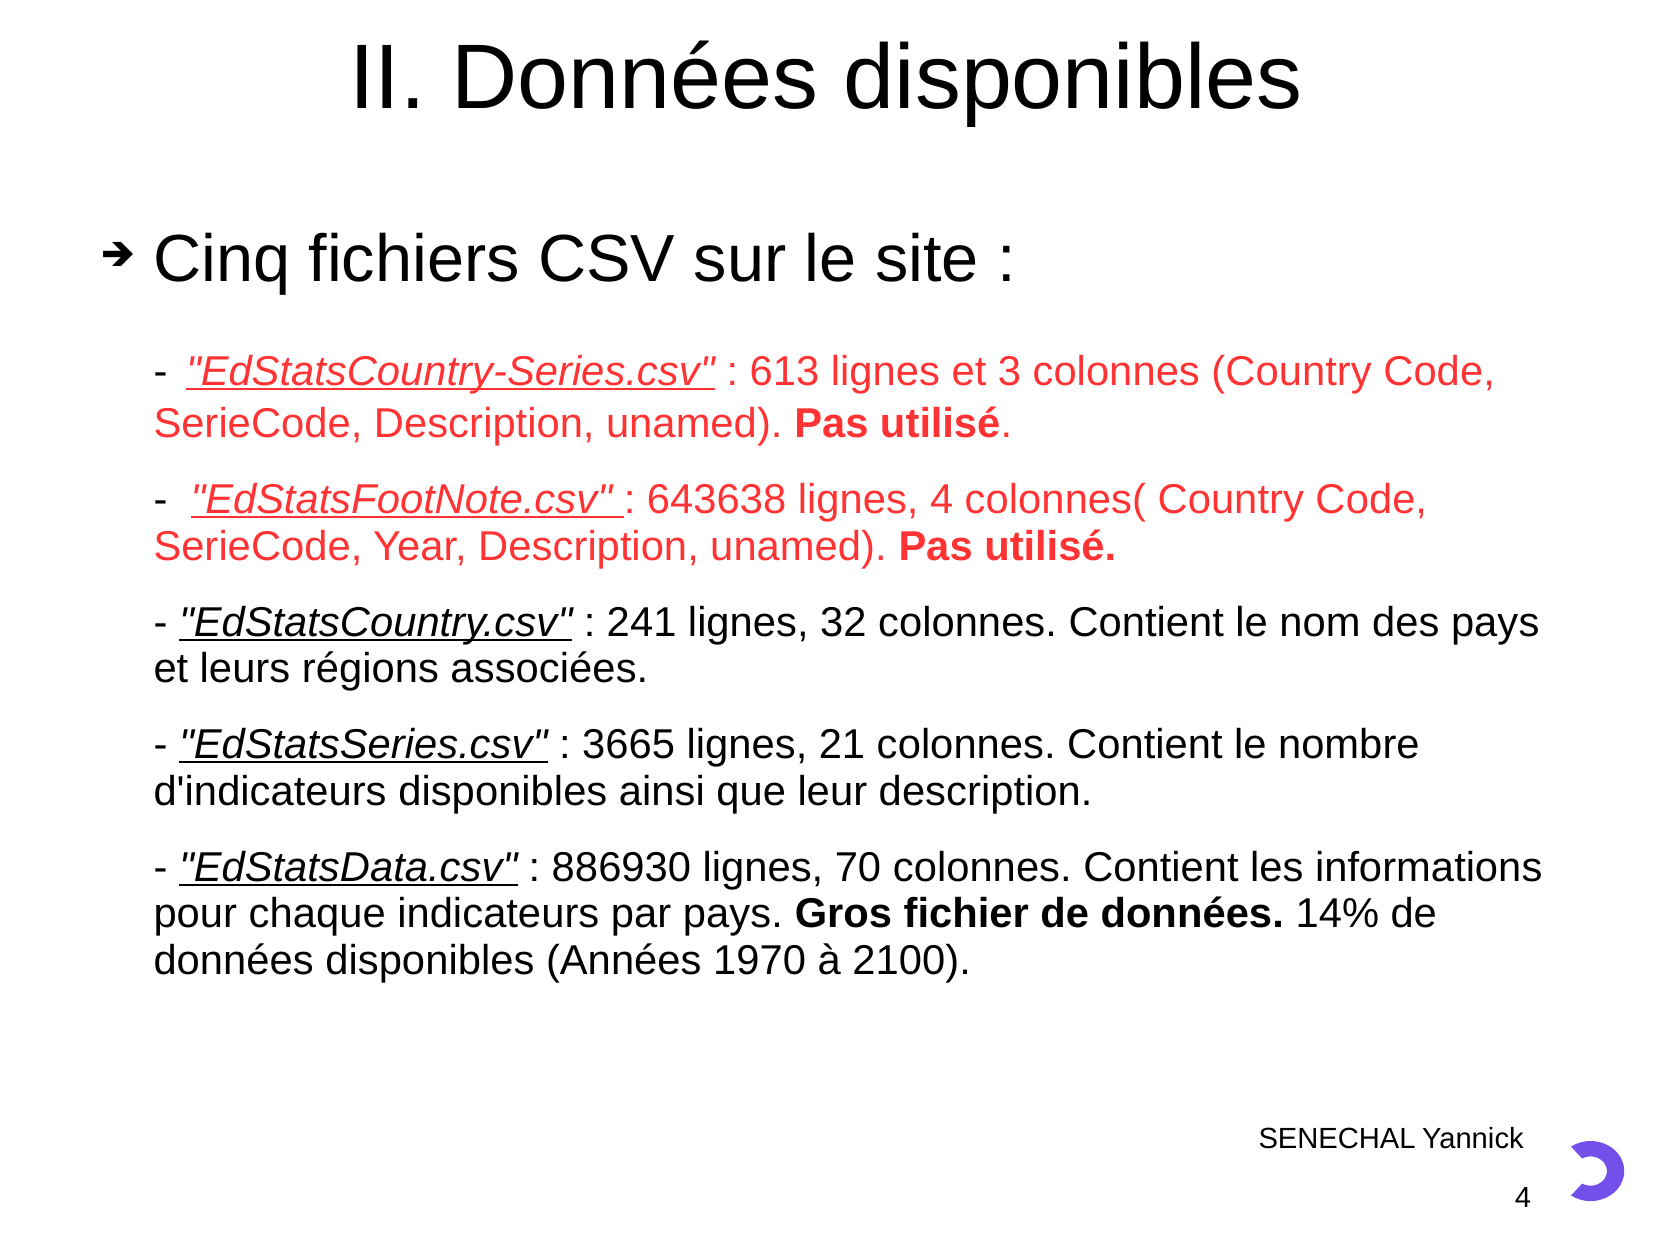

# II. Données disponibles
Cinq fichiers CSV sur le site :
- "EdStatsCountry-Series.csv" : 613 lignes et 3 colonnes (Country Code, SerieCode, Description, unamed). Pas utilisé.
- "EdStatsFootNote.csv" : 643638 lignes, 4 colonnes( Country Code, SerieCode, Year, Description, unamed). Pas utilisé.
- "EdStatsCountry.csv" : 241 lignes, 32 colonnes. Contient le nom des pays et leurs régions associées.
- "EdStatsSeries.csv" : 3665 lignes, 21 colonnes. Contient le nombre d'indicateurs disponibles ainsi que leur description.
- "EdStatsData.csv" : 886930 lignes, 70 colonnes. Contient les informations pour chaque indicateurs par pays. Gros fichier de données. 14% de données disponibles (Années 1970 à 2100).
SENECHAL Yannick
4